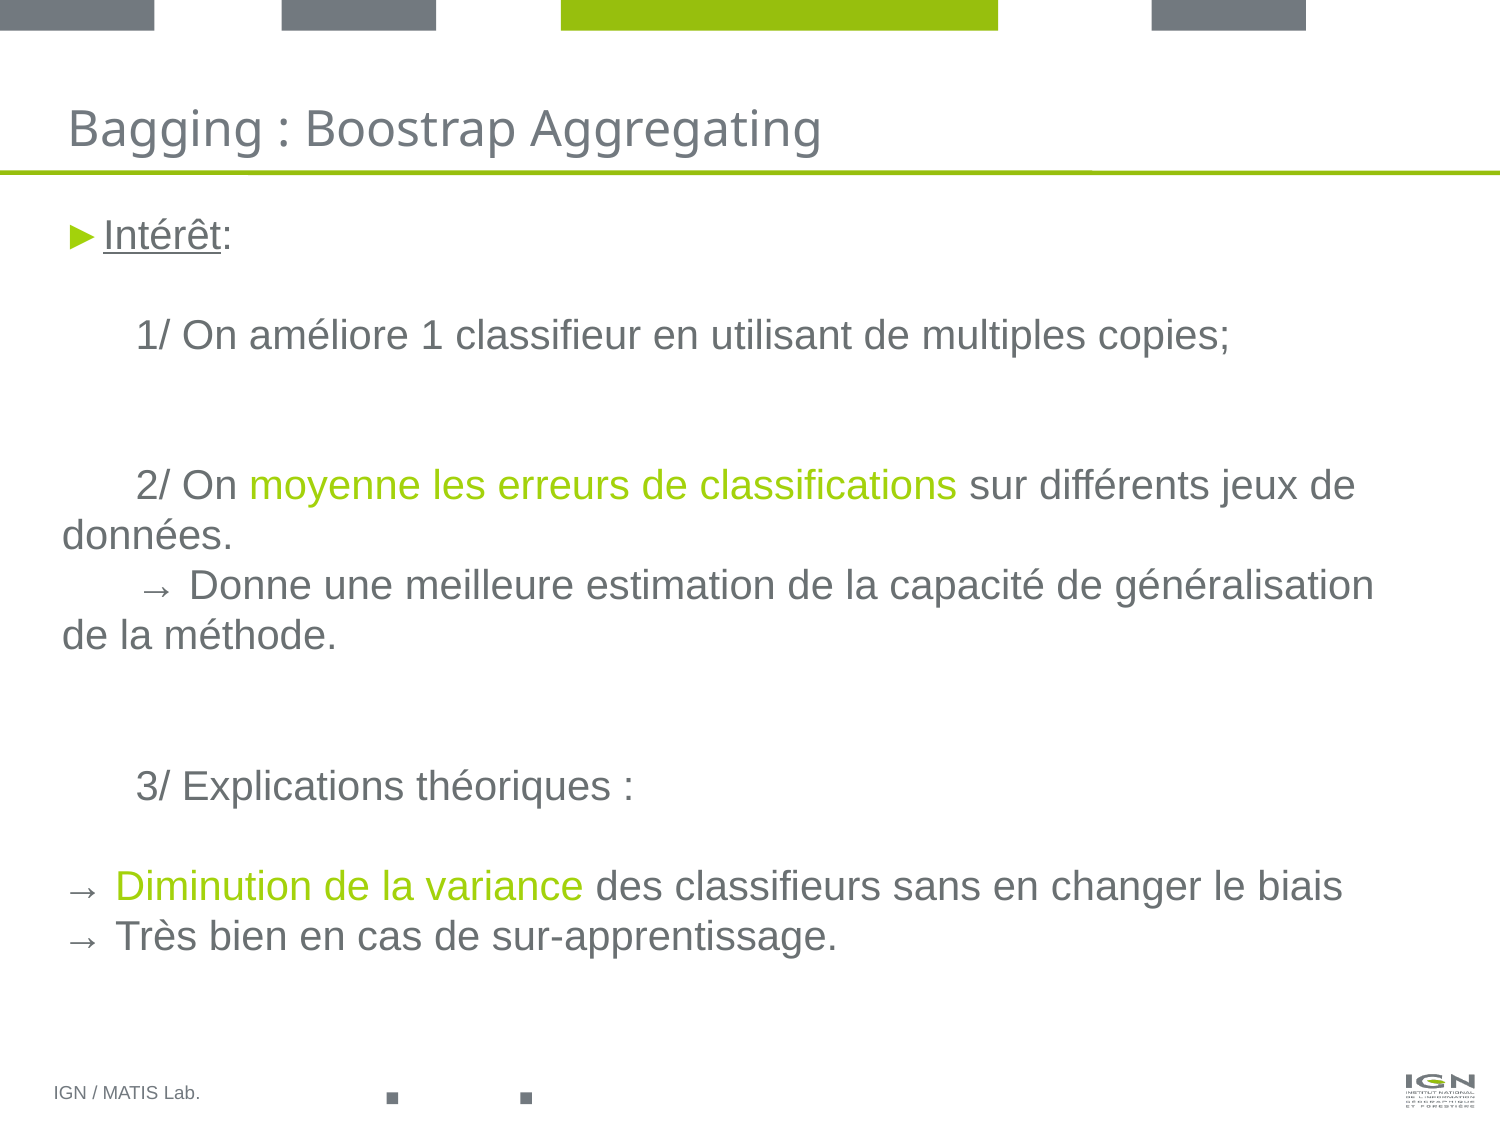

Bagging : Boostrap Aggregating
►Intérêt:
	1/ On améliore 1 classifieur en utilisant de multiples copies;
	2/ On moyenne les erreurs de classifications sur différents jeux de données.
	→ Donne une meilleure estimation de la capacité de généralisation de la méthode.
	3/ Explications théoriques :
→ Diminution de la variance des classifieurs sans en changer le biais
→ Très bien en cas de sur-apprentissage.
IGN / MATIS Lab.